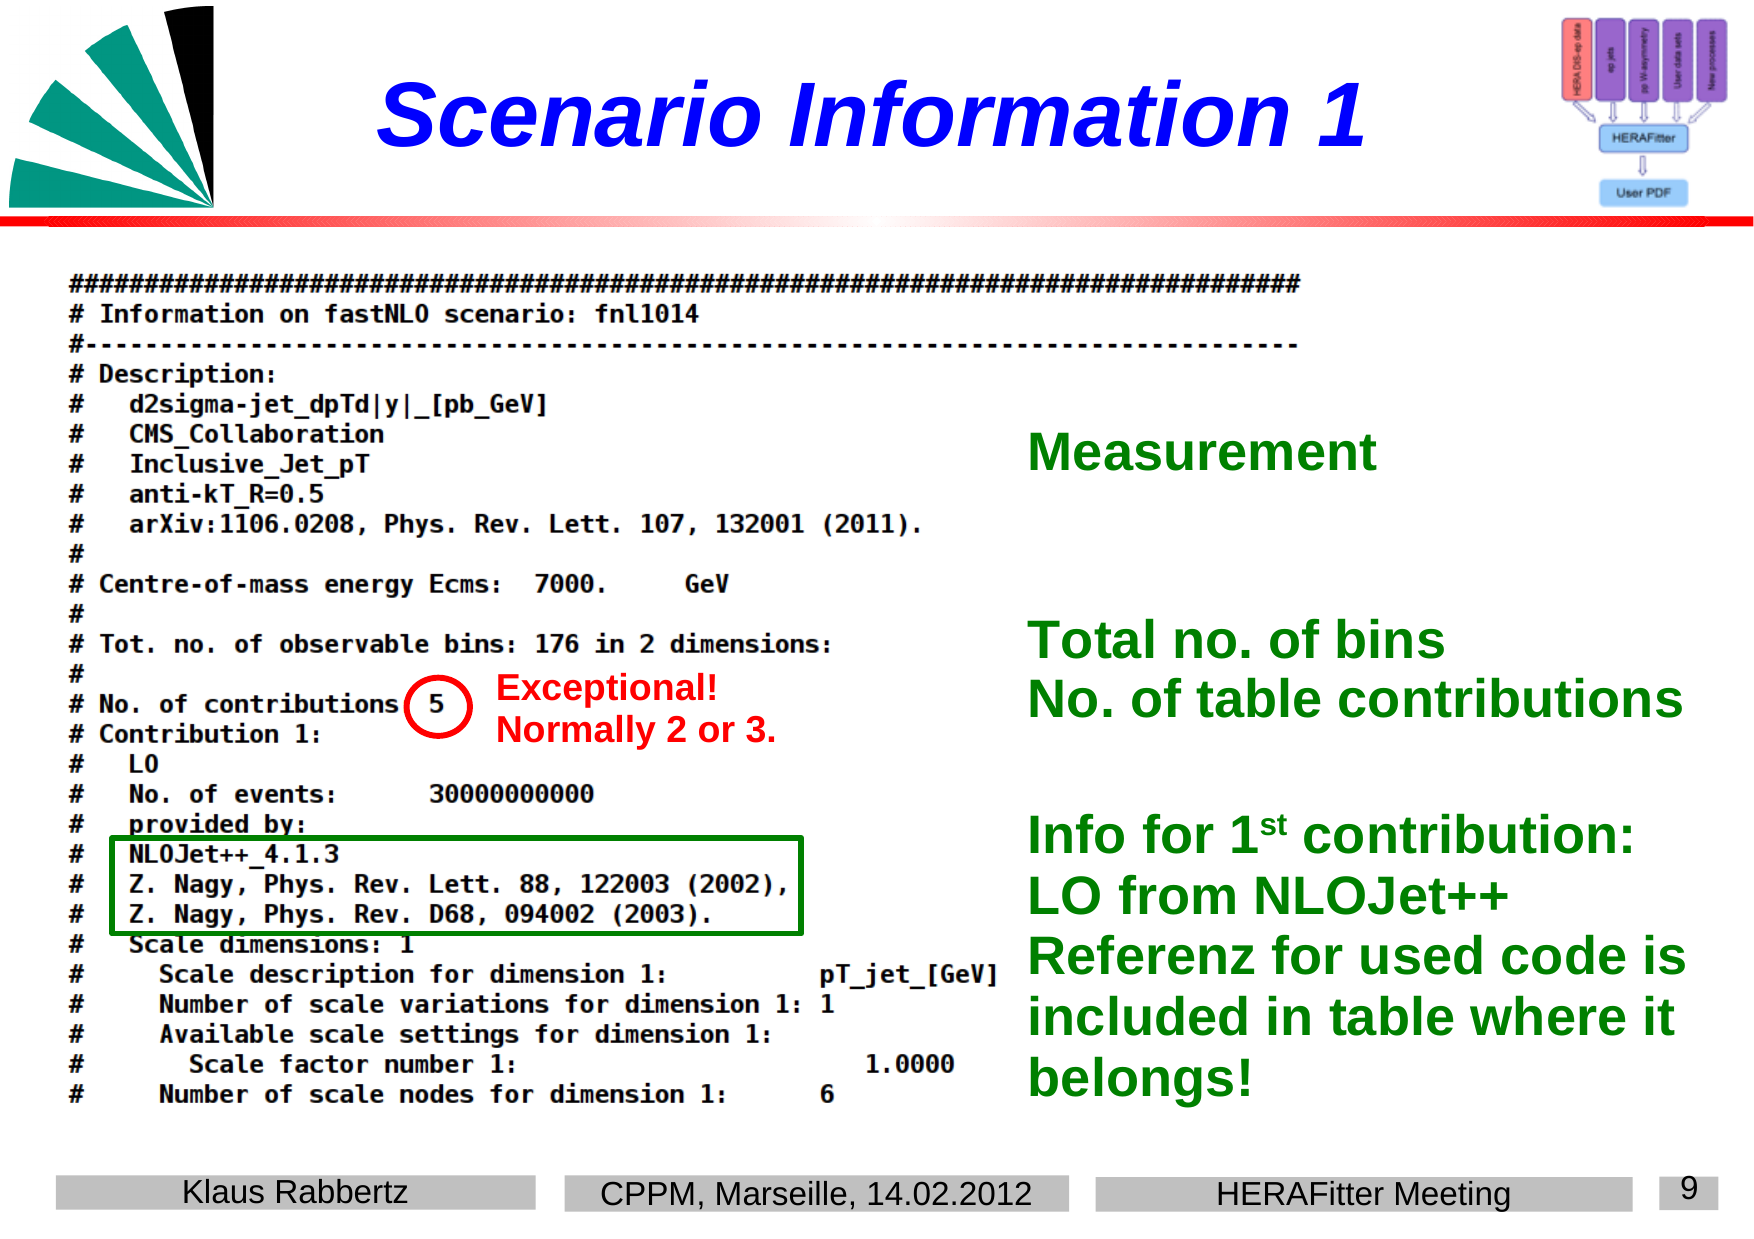

# Scenario Information 1
Measurement
Total no. of bins
Exceptional!
Normally 2 or 3.
No. of table contributions
Info for 1st contribution:
LO from NLOJet++
Referenz for used code is
included in table where it
belongs!